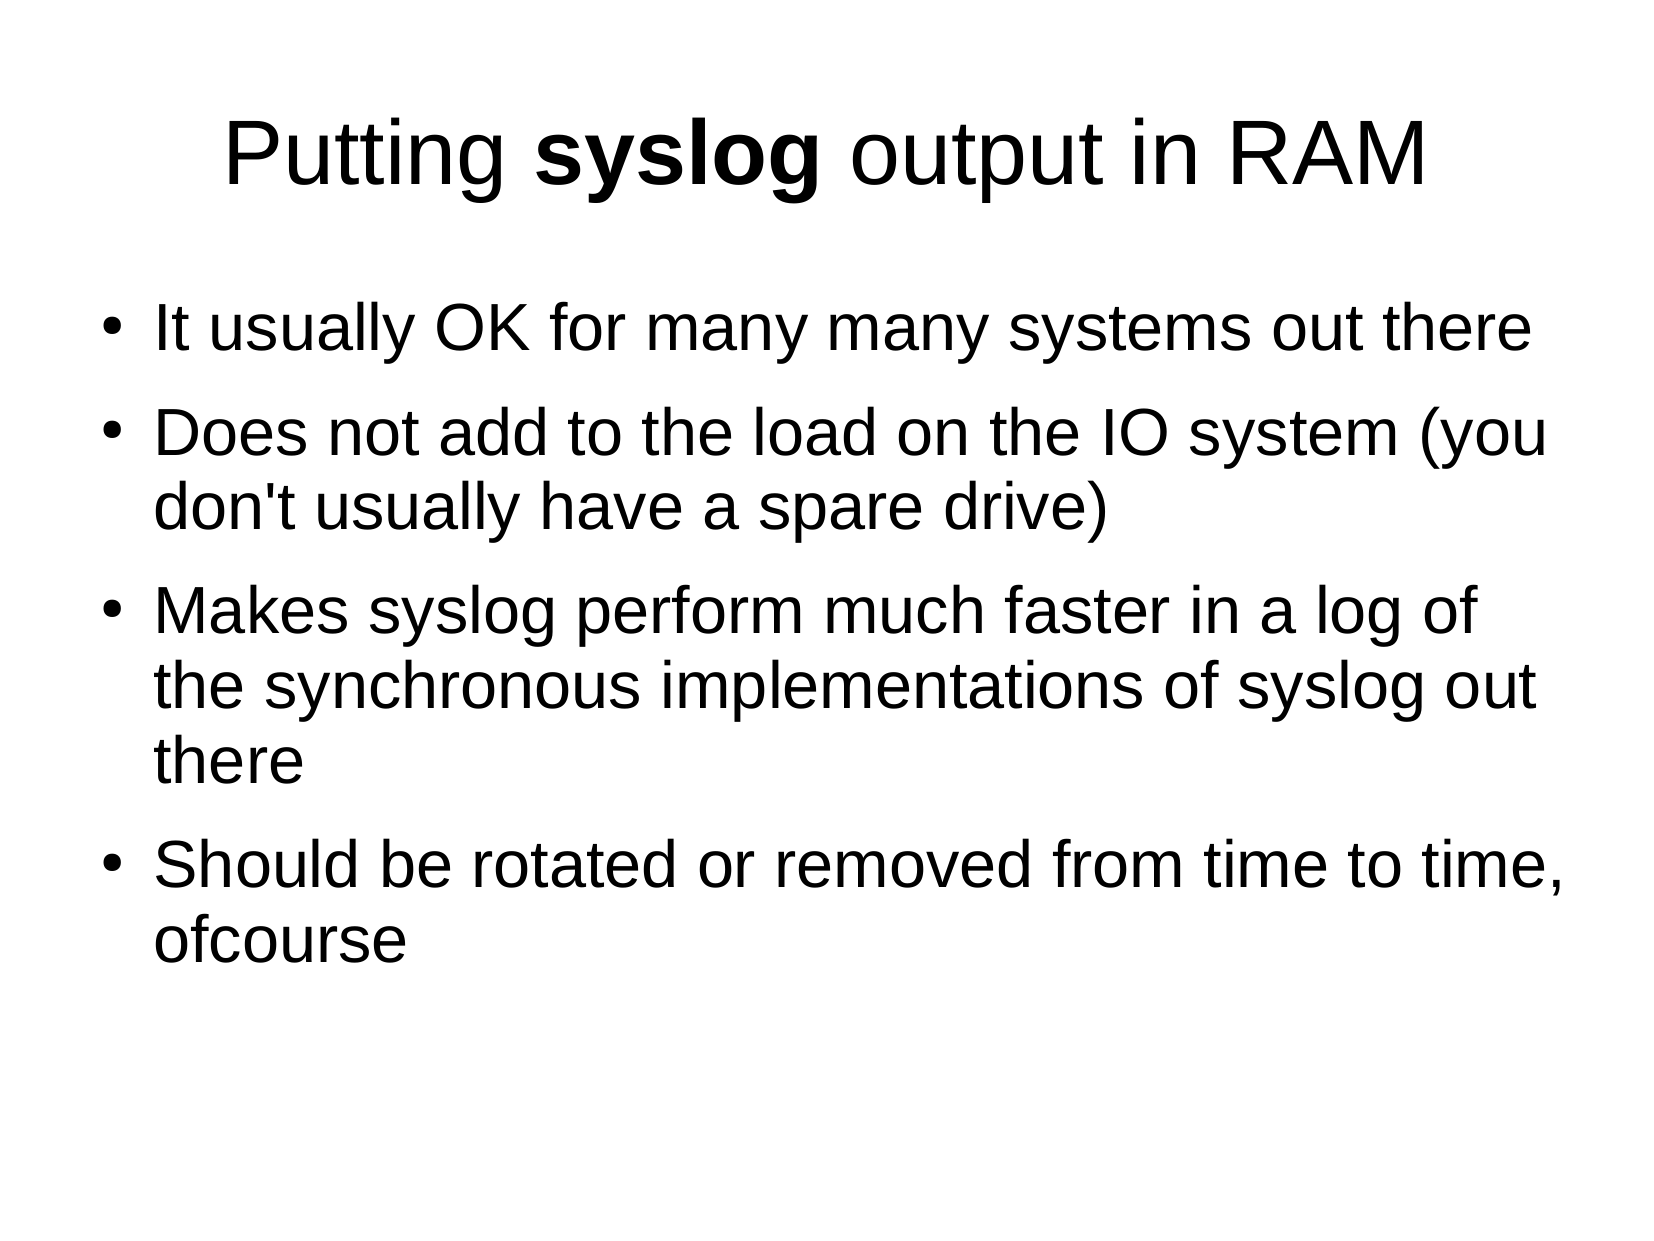

# Putting syslog output in RAM
It usually OK for many many systems out there
Does not add to the load on the IO system (you don't usually have a spare drive)
Makes syslog perform much faster in a log of the synchronous implementations of syslog out there
Should be rotated or removed from time to time, ofcourse